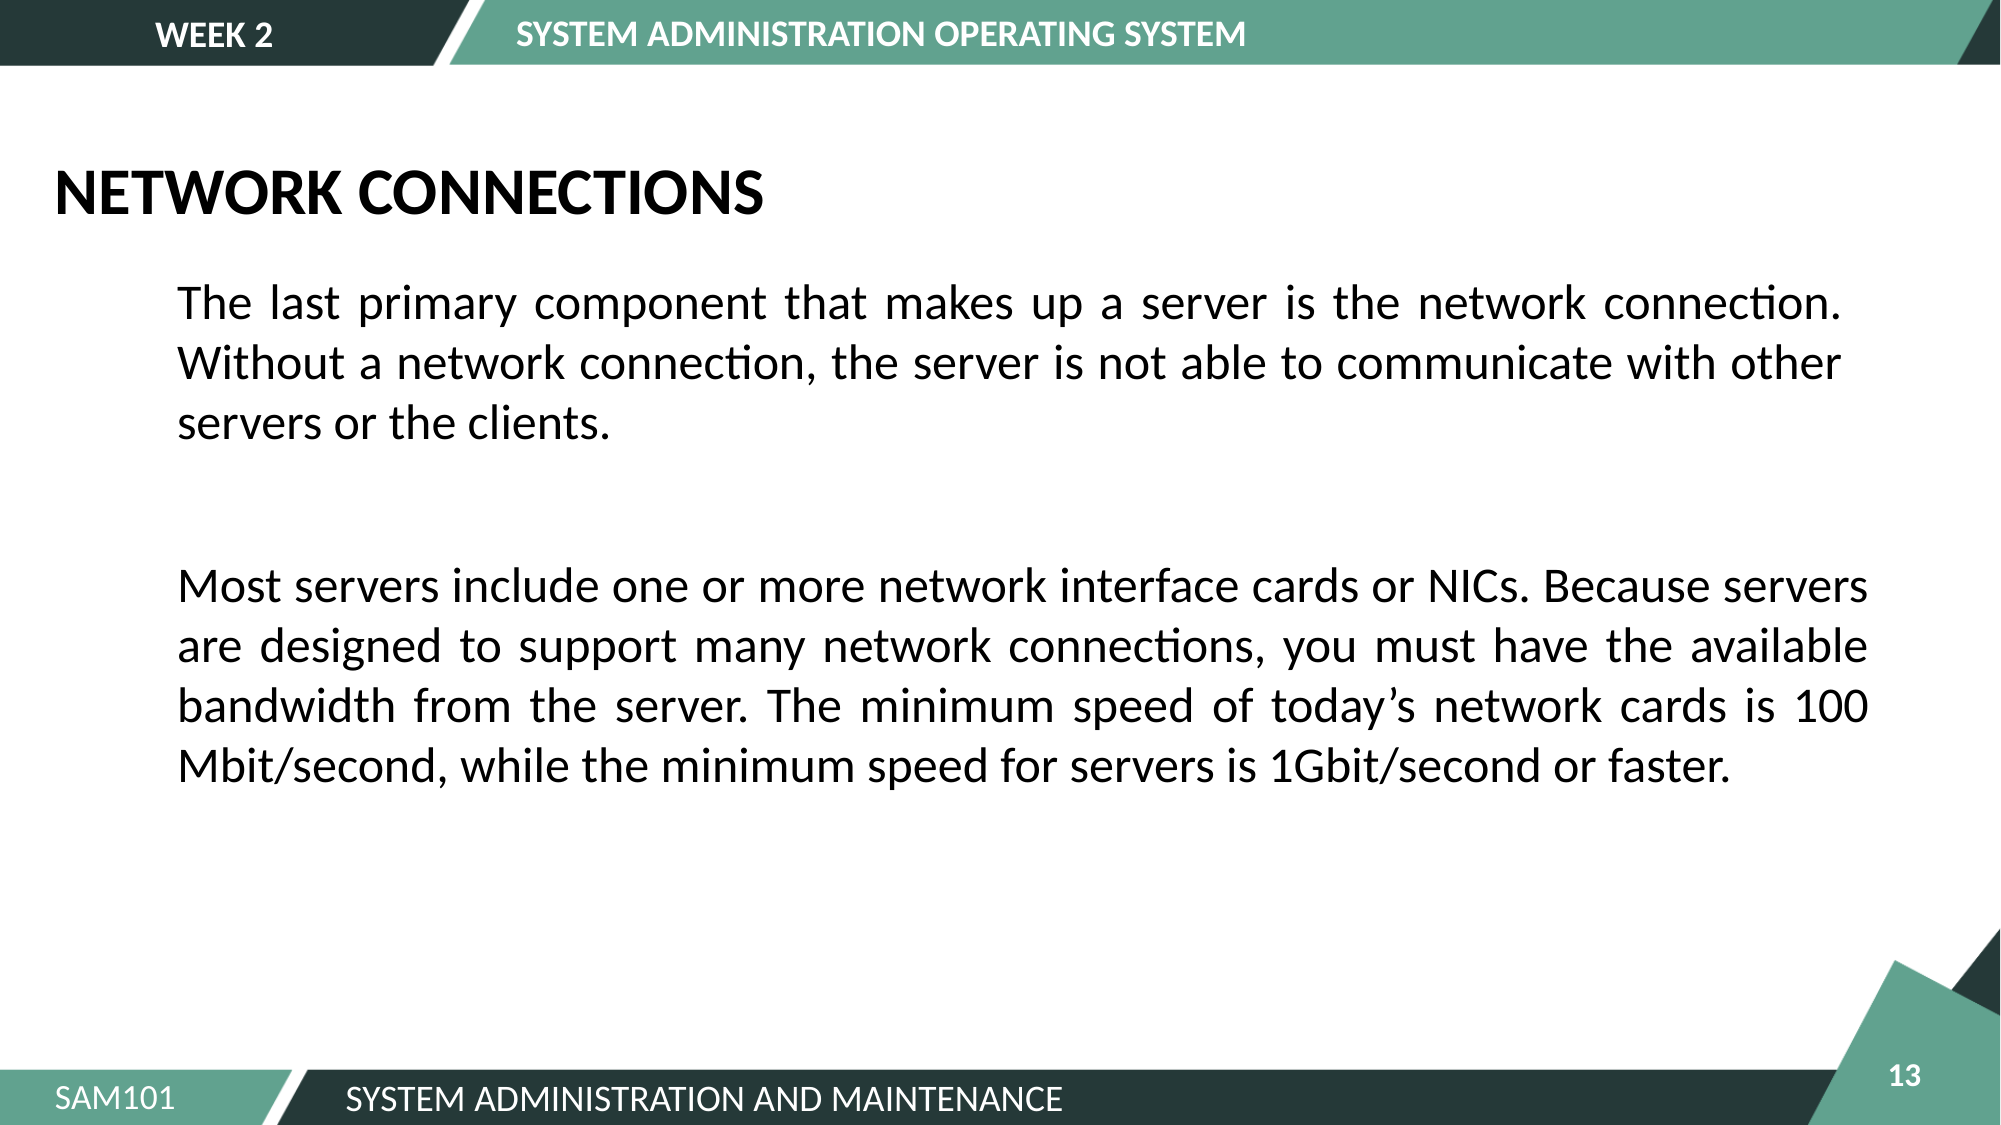

SYSTEM ADMINISTRATION OPERATING SYSTEM
WEEK 2
NETWORK CONNECTIONS
The last primary component that makes up a server is the network connection. Without a network connection, the server is not able to communicate with other servers or the clients.
Most servers include one or more network interface cards or NICs. Because servers are designed to support many network connections, you must have the available bandwidth from the server. The minimum speed of today’s network cards is 100 Mbit/second, while the minimum speed for servers is 1Gbit/second or faster.
SAM101
SYSTEM ADMINISTRATION AND MAINTENANCE